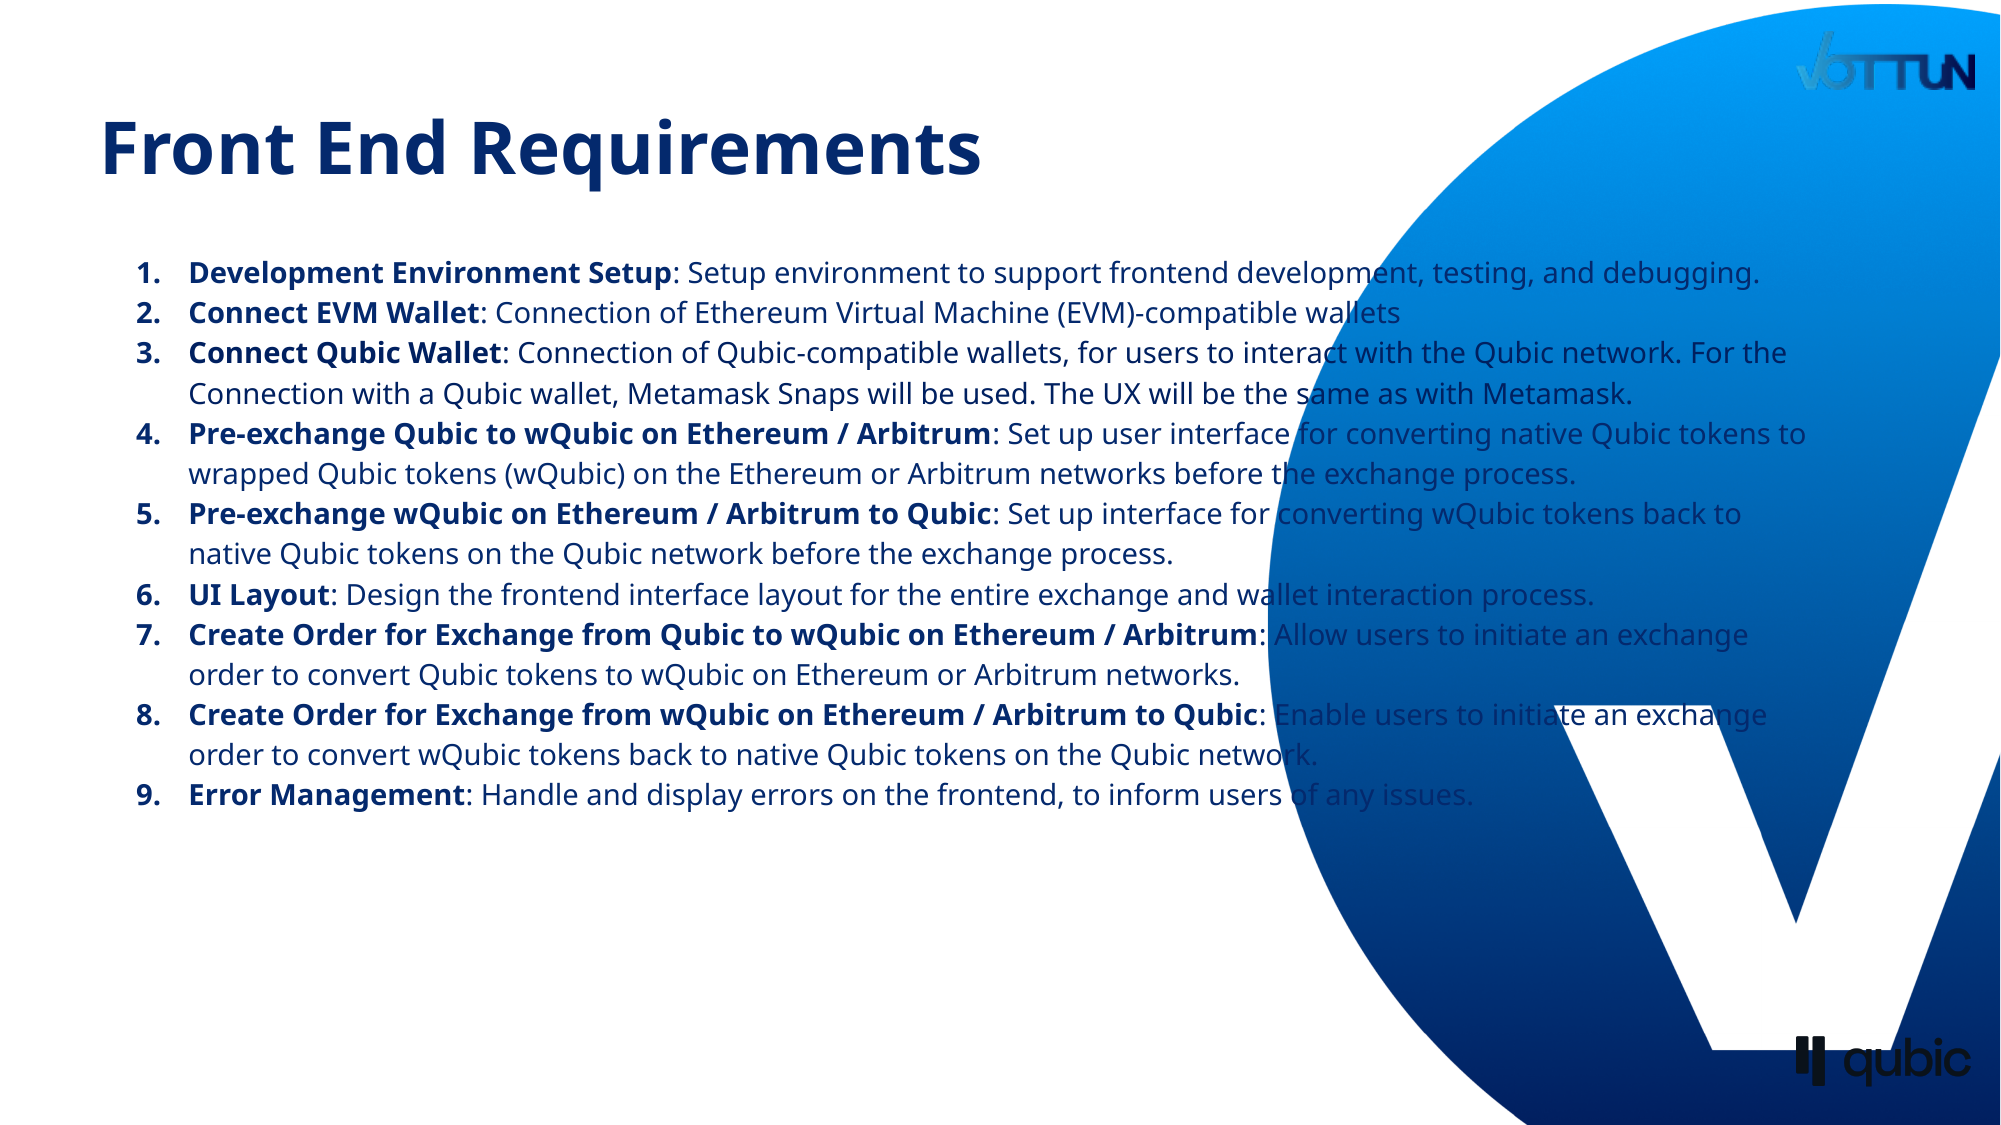

Front End Requirements
Development Environment Setup: Setup environment to support frontend development, testing, and debugging.
Connect EVM Wallet: Connection of Ethereum Virtual Machine (EVM)-compatible wallets
Connect Qubic Wallet: Connection of Qubic-compatible wallets, for users to interact with the Qubic network. For the Connection with a Qubic wallet, Metamask Snaps will be used. The UX will be the same as with Metamask.
Pre-exchange Qubic to wQubic on Ethereum / Arbitrum: Set up user interface for converting native Qubic tokens to wrapped Qubic tokens (wQubic) on the Ethereum or Arbitrum networks before the exchange process.
Pre-exchange wQubic on Ethereum / Arbitrum to Qubic: Set up interface for converting wQubic tokens back to native Qubic tokens on the Qubic network before the exchange process.
UI Layout: Design the frontend interface layout for the entire exchange and wallet interaction process.
Create Order for Exchange from Qubic to wQubic on Ethereum / Arbitrum: Allow users to initiate an exchange order to convert Qubic tokens to wQubic on Ethereum or Arbitrum networks.
Create Order for Exchange from wQubic on Ethereum / Arbitrum to Qubic: Enable users to initiate an exchange order to convert wQubic tokens back to native Qubic tokens on the Qubic network.
Error Management: Handle and display errors on the frontend, to inform users of any issues.